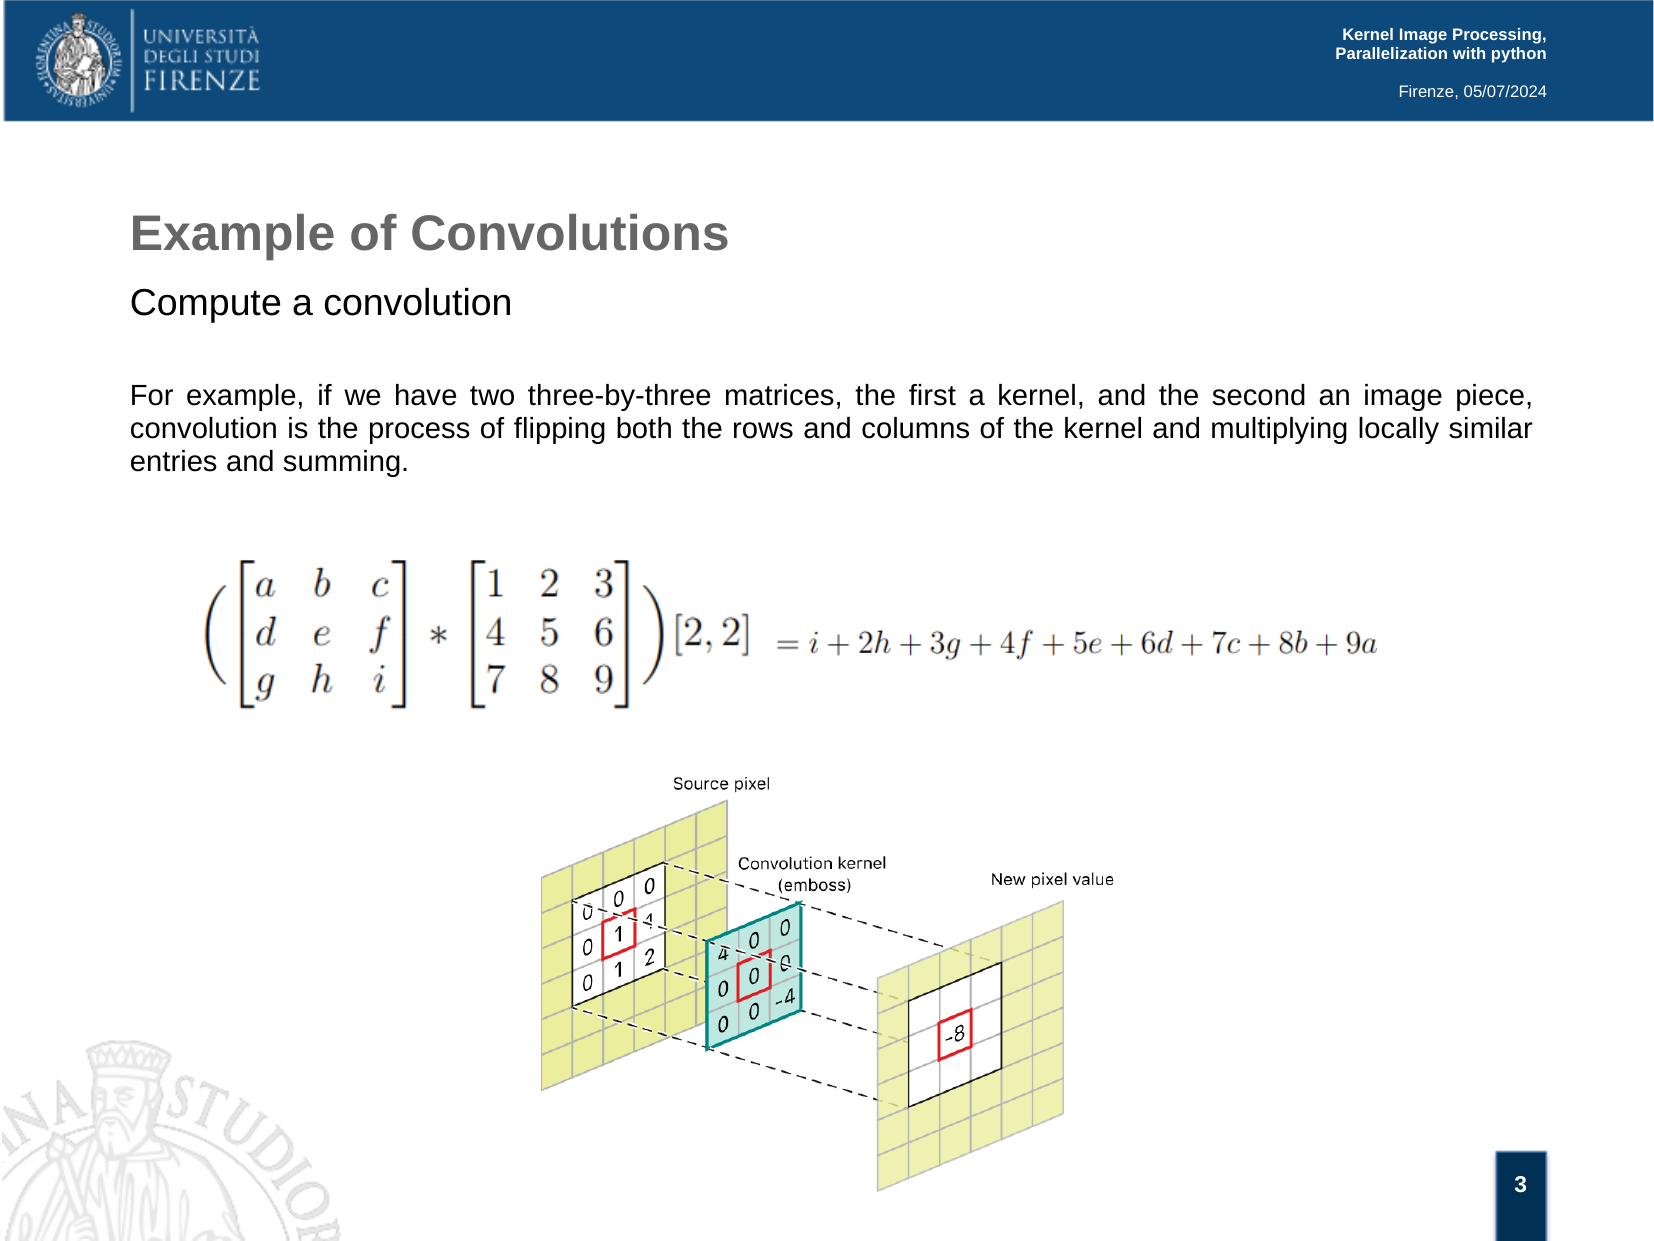

Kernel Image Processing,
Parallelization with python
Firenze, 05/07/2024
Example of Convolutions
Compute a convolution
For example, if we have two three-by-three matrices, the first a kernel, and the second an image piece, convolution is the process of flipping both the rows and columns of the kernel and multiplying locally similar entries and summing.
3